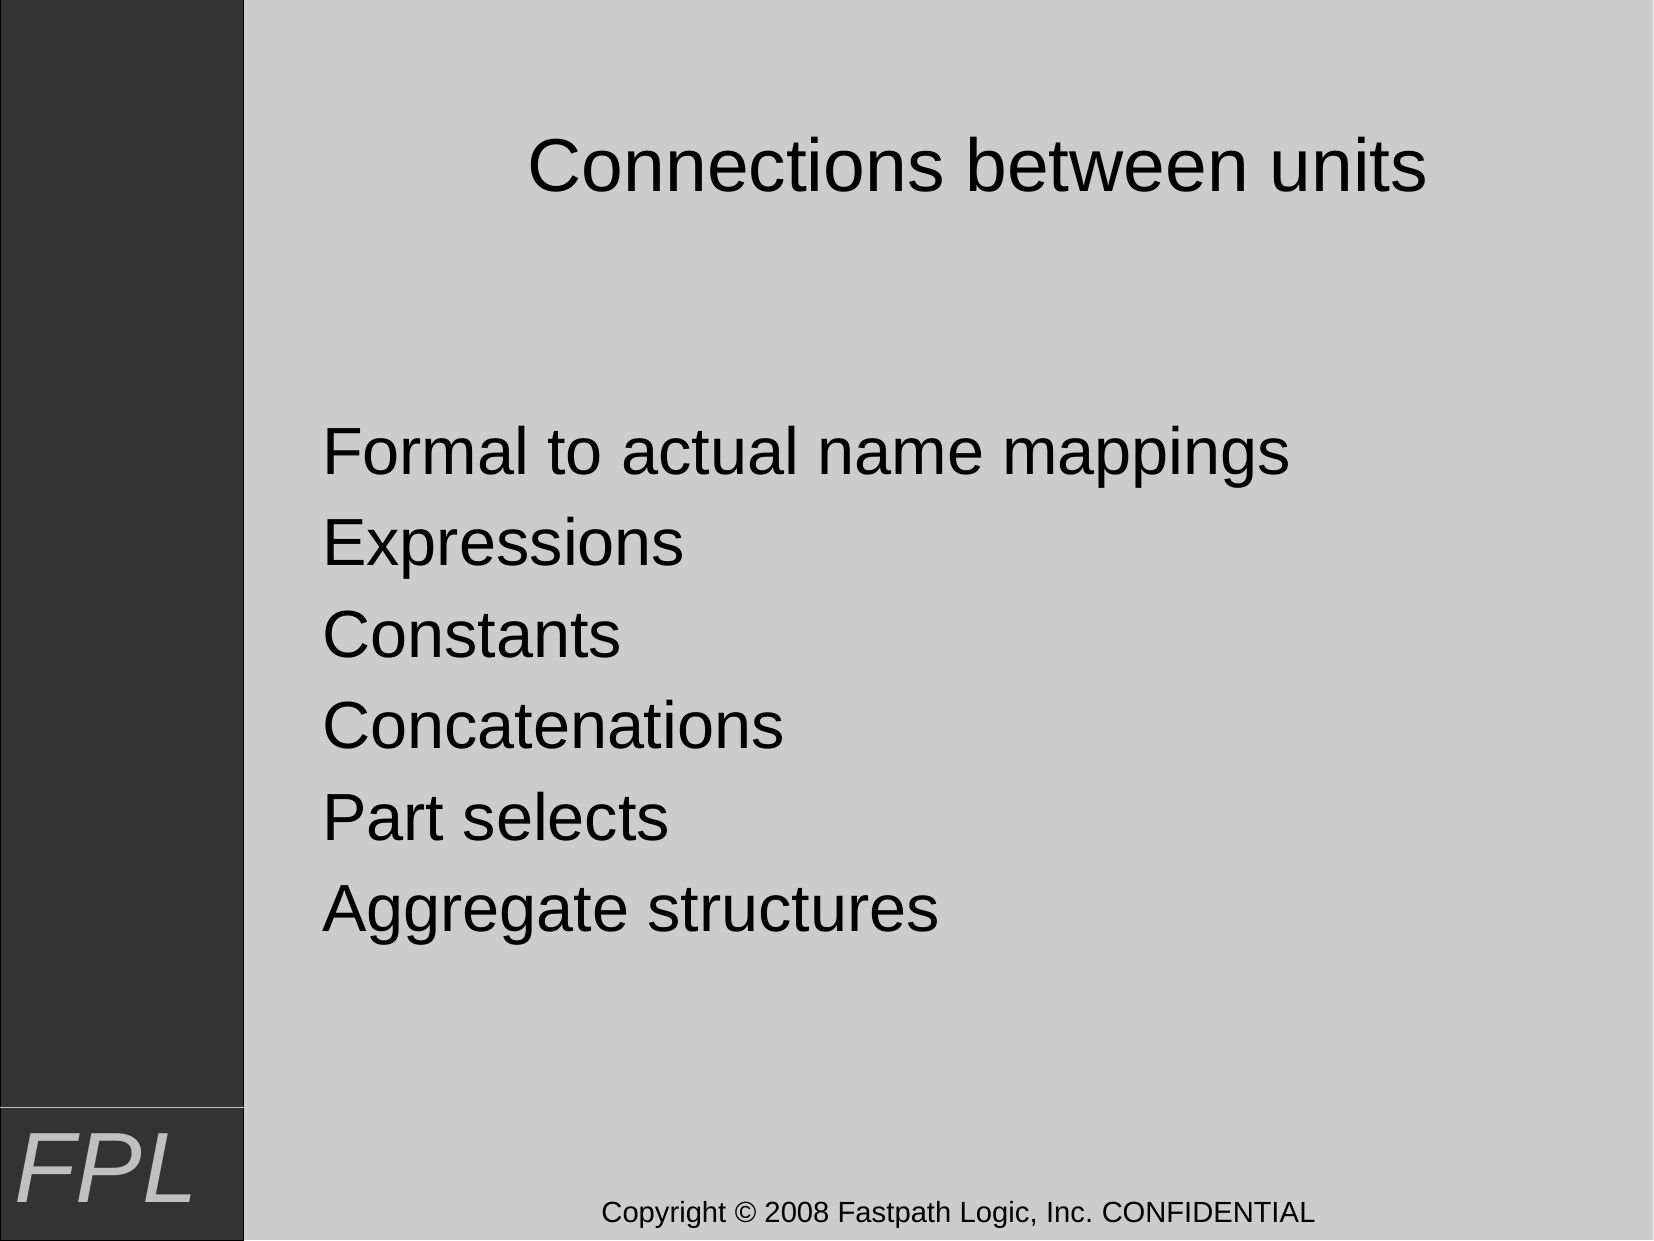

# Connections between units
Formal to actual name mappings
Expressions
Constants
Concatenations
Part selects
Aggregate structures